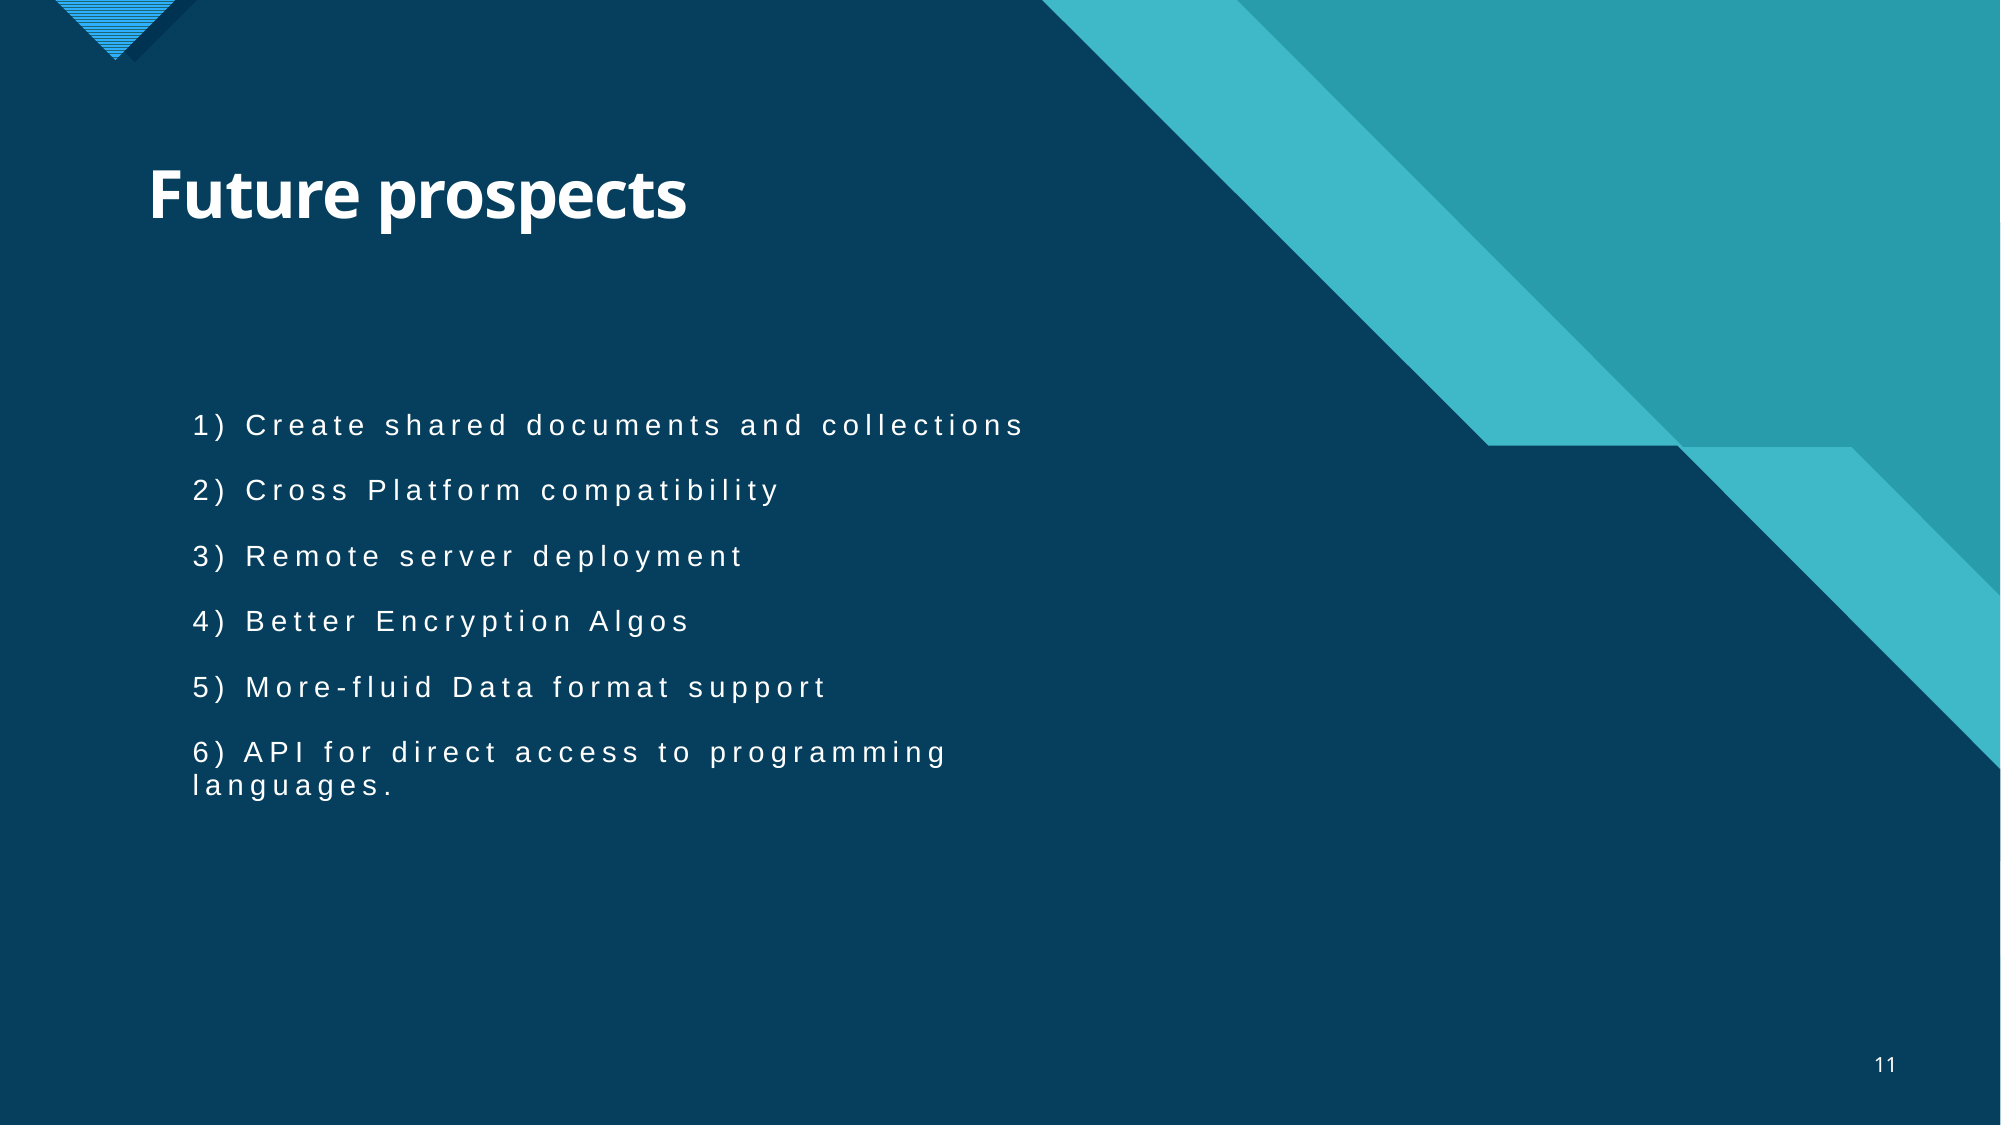

Future prospects
1) Create shared documents and collections
2) Cross Platform compatibility
3) Remote server deployment
4) Better Encryption Algos
5) More-fluid Data format support
6) API for direct access to programming languages.
11